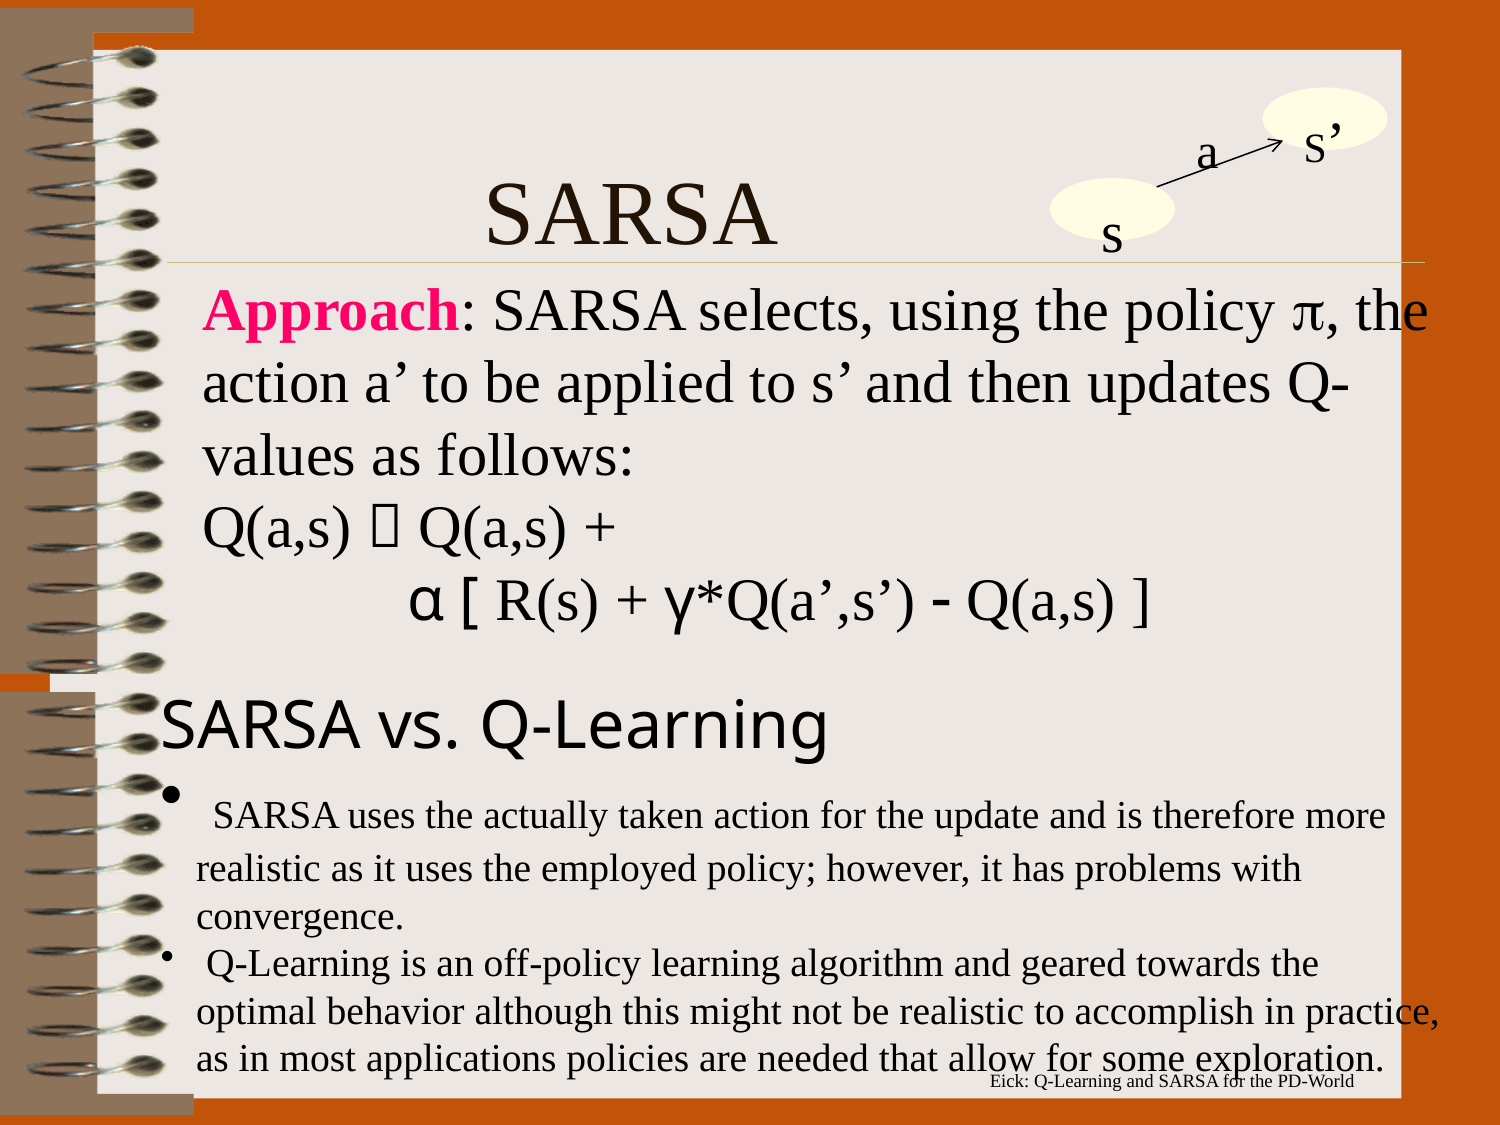

S’
a
# SARSA
s
Approach: SARSA selects, using the policy , the action a’ to be applied to s’ and then updates Q-values as follows:
Q(a,s)  Q(a,s) +
 α [ R(s) + γ*Q(a’,s’) - Q(a,s) ]
SARSA vs. Q-Learning
 SARSA uses the actually taken action for the update and is therefore more realistic as it uses the employed policy; however, it has problems with convergence.
 Q-Learning is an off-policy learning algorithm and geared towards the optimal behavior although this might not be realistic to accomplish in practice, as in most applications policies are needed that allow for some exploration.